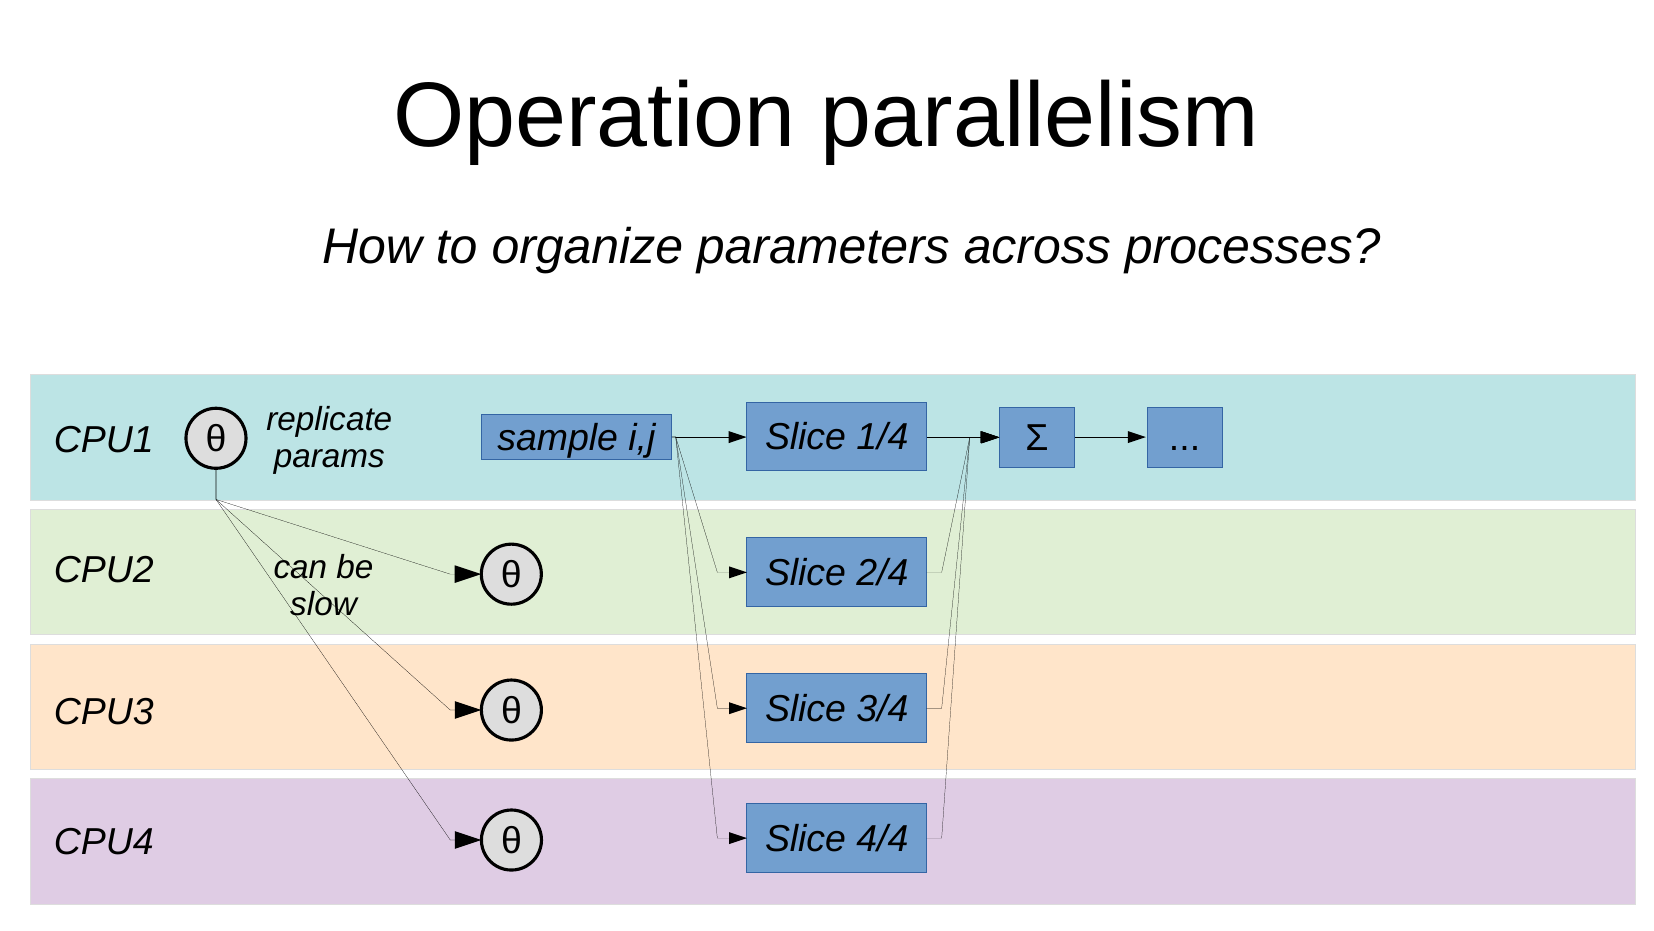

# Operation parallelism
How to organize parameters across processes?
replicate
params
Slice 1/4
Σ
...
θ
CPU1
sample i,j
Slice 2/4
can be slow
CPU2
θ
Slice 3/4
θ
CPU3
Slice 4/4
θ
CPU4